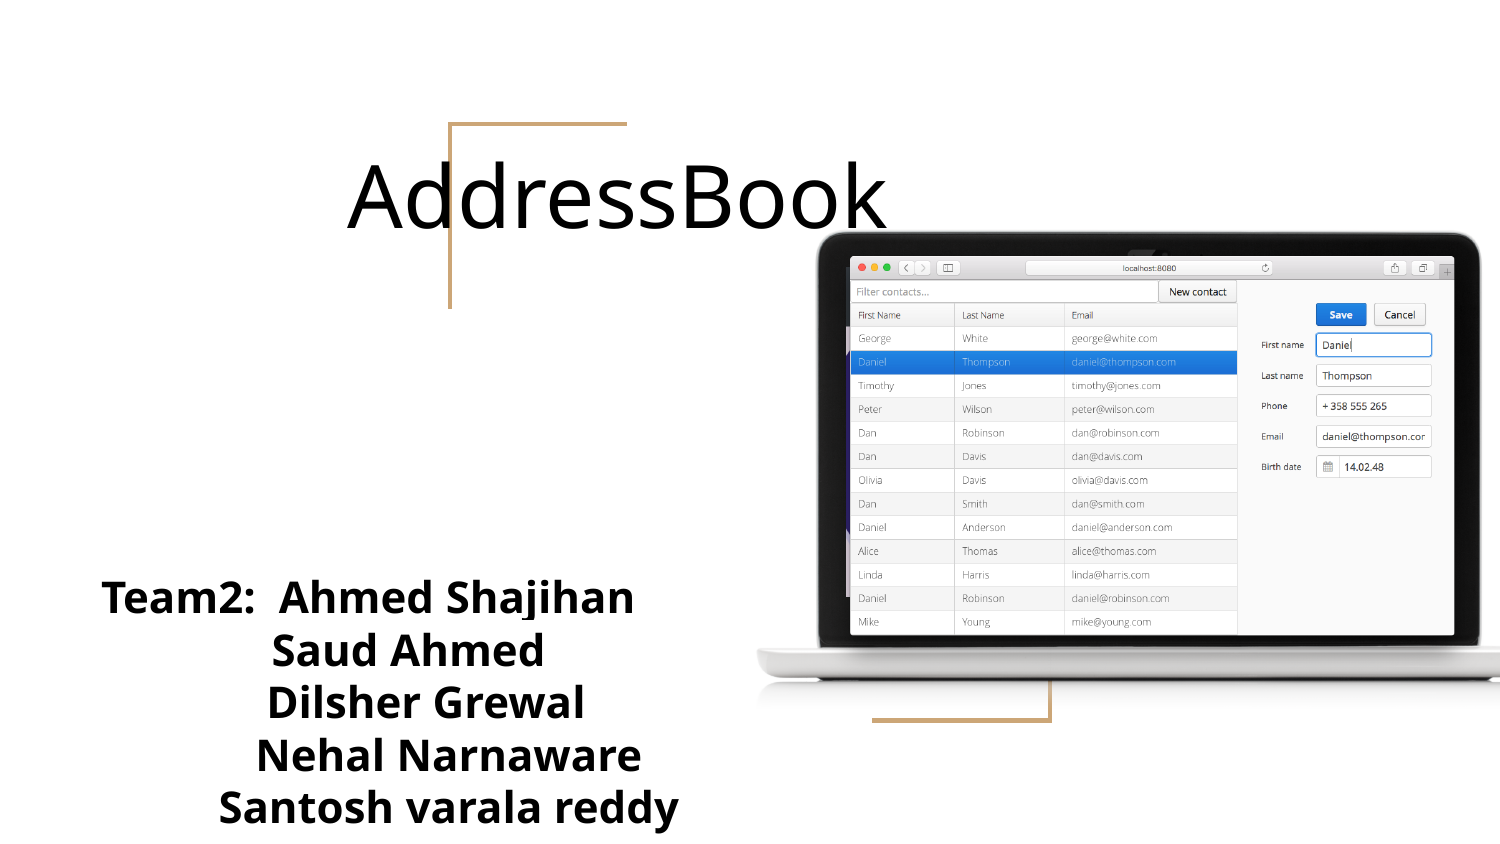

AddressBook
Team2: Ahmed Shajihan
 Saud Ahmed
 Dilsher Grewal
 Nehal Narnaware
 Santosh varala reddy